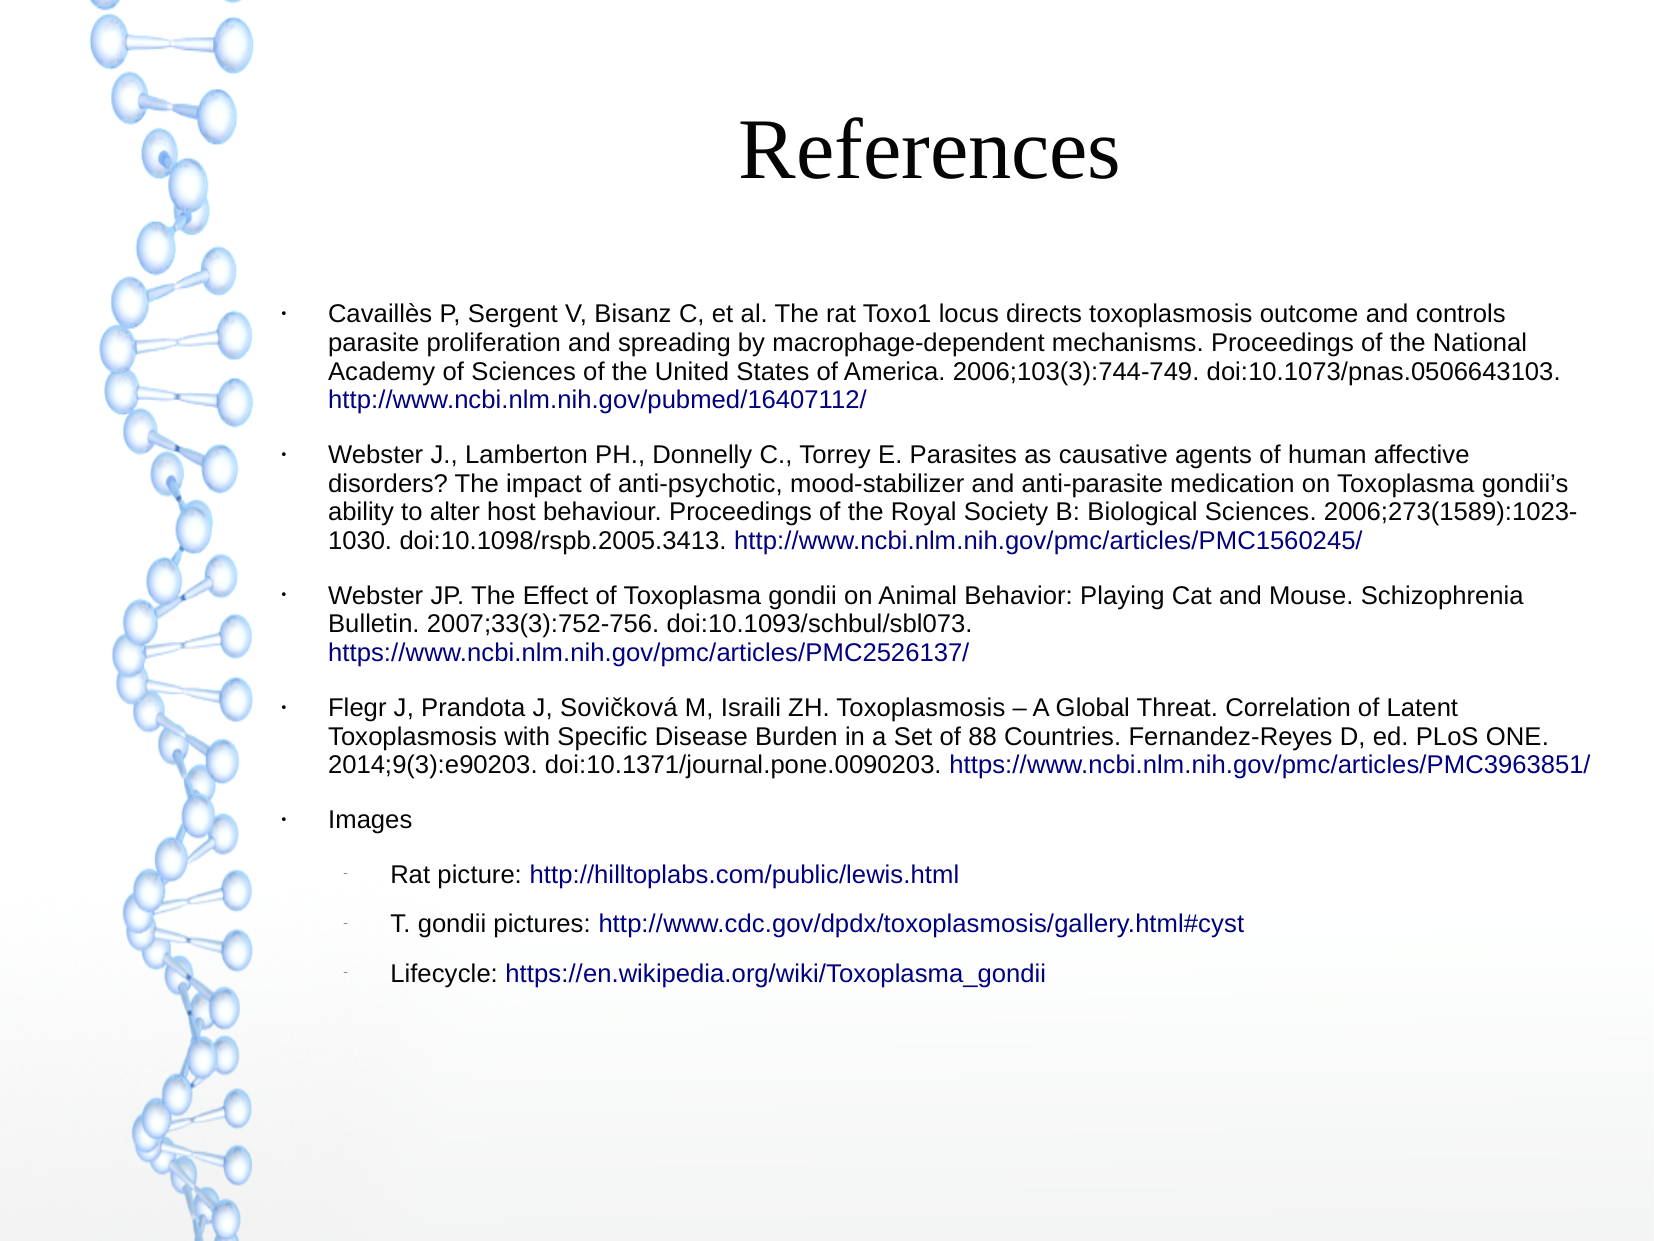

# References
Cavaillès P, Sergent V, Bisanz C, et al. The rat Toxo1 locus directs toxoplasmosis outcome and controls parasite proliferation and spreading by macrophage-dependent mechanisms. Proceedings of the National Academy of Sciences of the United States of America. 2006;103(3):744-749. doi:10.1073/pnas.0506643103. http://www.ncbi.nlm.nih.gov/pubmed/16407112/
Webster J., Lamberton PH., Donnelly C., Torrey E. Parasites as causative agents of human affective disorders? The impact of anti-psychotic, mood-stabilizer and anti-parasite medication on Toxoplasma gondii’s ability to alter host behaviour. Proceedings of the Royal Society B: Biological Sciences. 2006;273(1589):1023-1030. doi:10.1098/rspb.2005.3413. http://www.ncbi.nlm.nih.gov/pmc/articles/PMC1560245/
Webster JP. The Effect of Toxoplasma gondii on Animal Behavior: Playing Cat and Mouse. Schizophrenia Bulletin. 2007;33(3):752-756. doi:10.1093/schbul/sbl073. https://www.ncbi.nlm.nih.gov/pmc/articles/PMC2526137/
Flegr J, Prandota J, Sovičková M, Israili ZH. Toxoplasmosis – A Global Threat. Correlation of Latent Toxoplasmosis with Specific Disease Burden in a Set of 88 Countries. Fernandez-Reyes D, ed. PLoS ONE. 2014;9(3):e90203. doi:10.1371/journal.pone.0090203. https://www.ncbi.nlm.nih.gov/pmc/articles/PMC3963851/
Images
Rat picture: http://hilltoplabs.com/public/lewis.html
T. gondii pictures: http://www.cdc.gov/dpdx/toxoplasmosis/gallery.html#cyst
Lifecycle: https://en.wikipedia.org/wiki/Toxoplasma_gondii